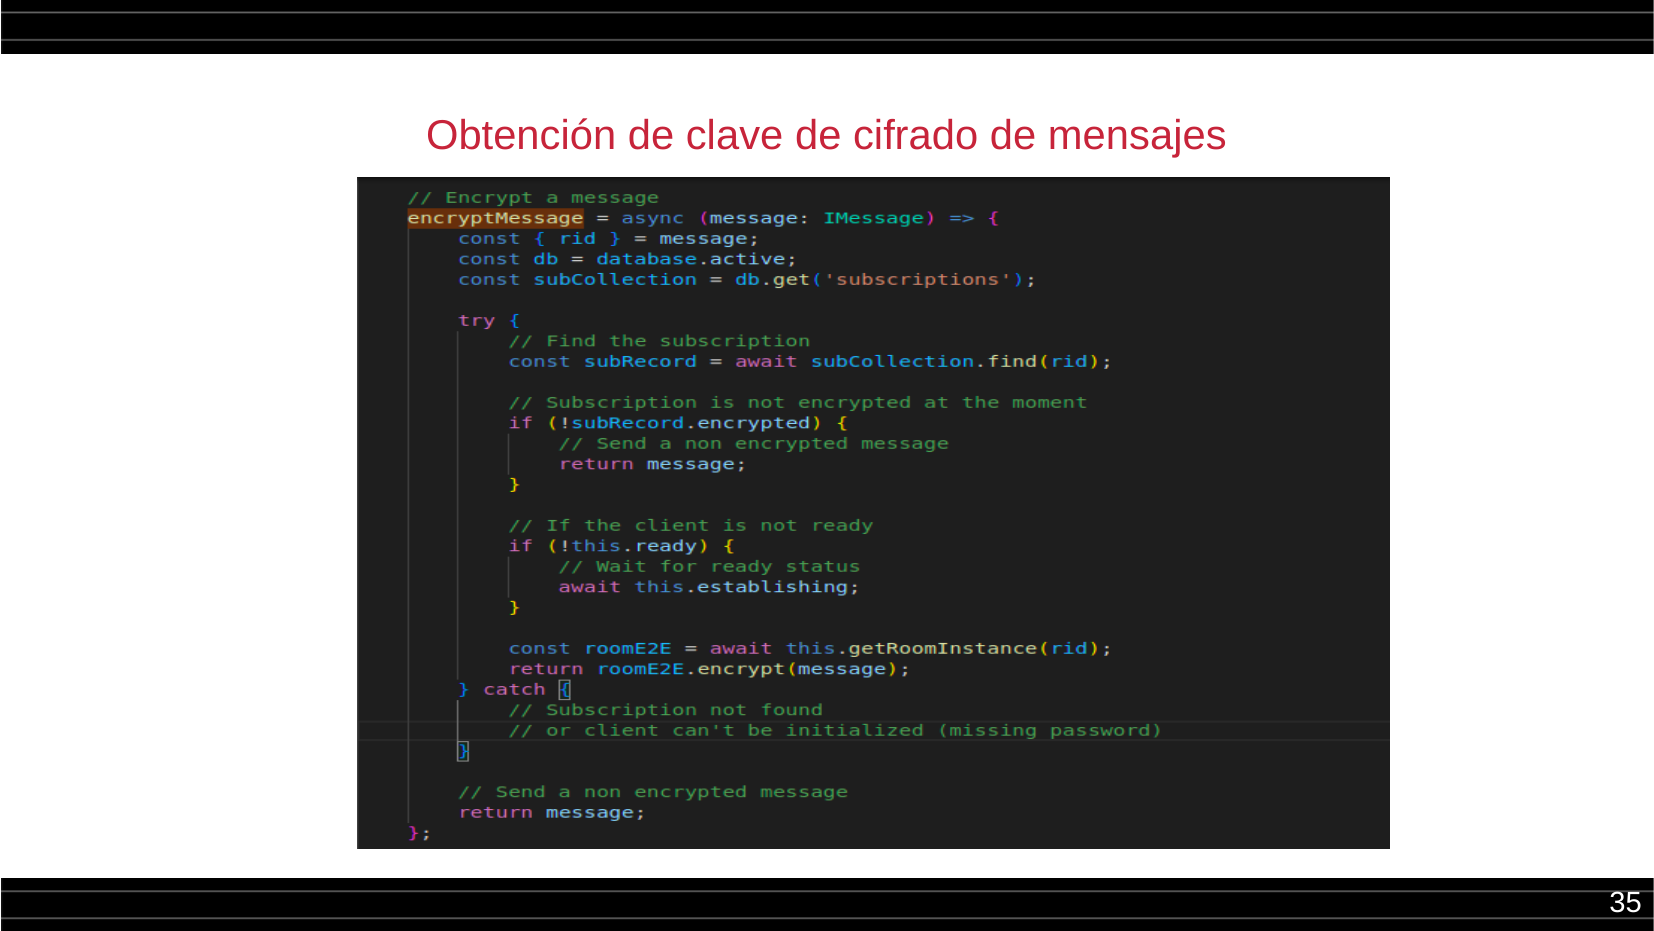

# Obtención de clave de cifrado de mensajes